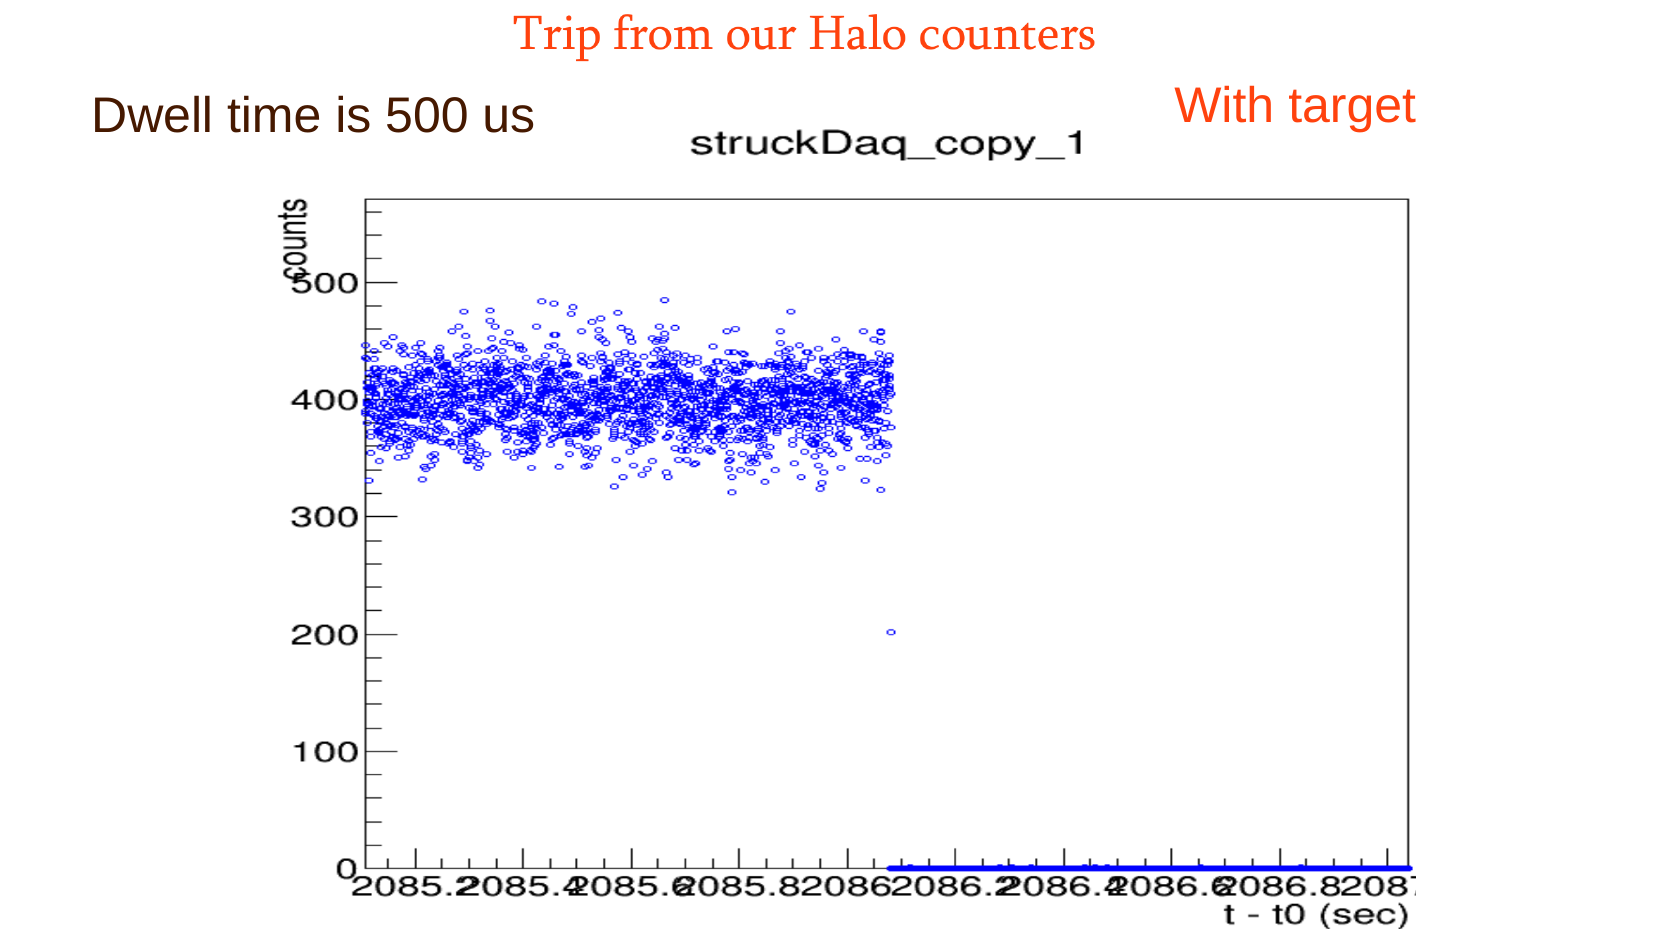

With target
Dwell time is 500 us